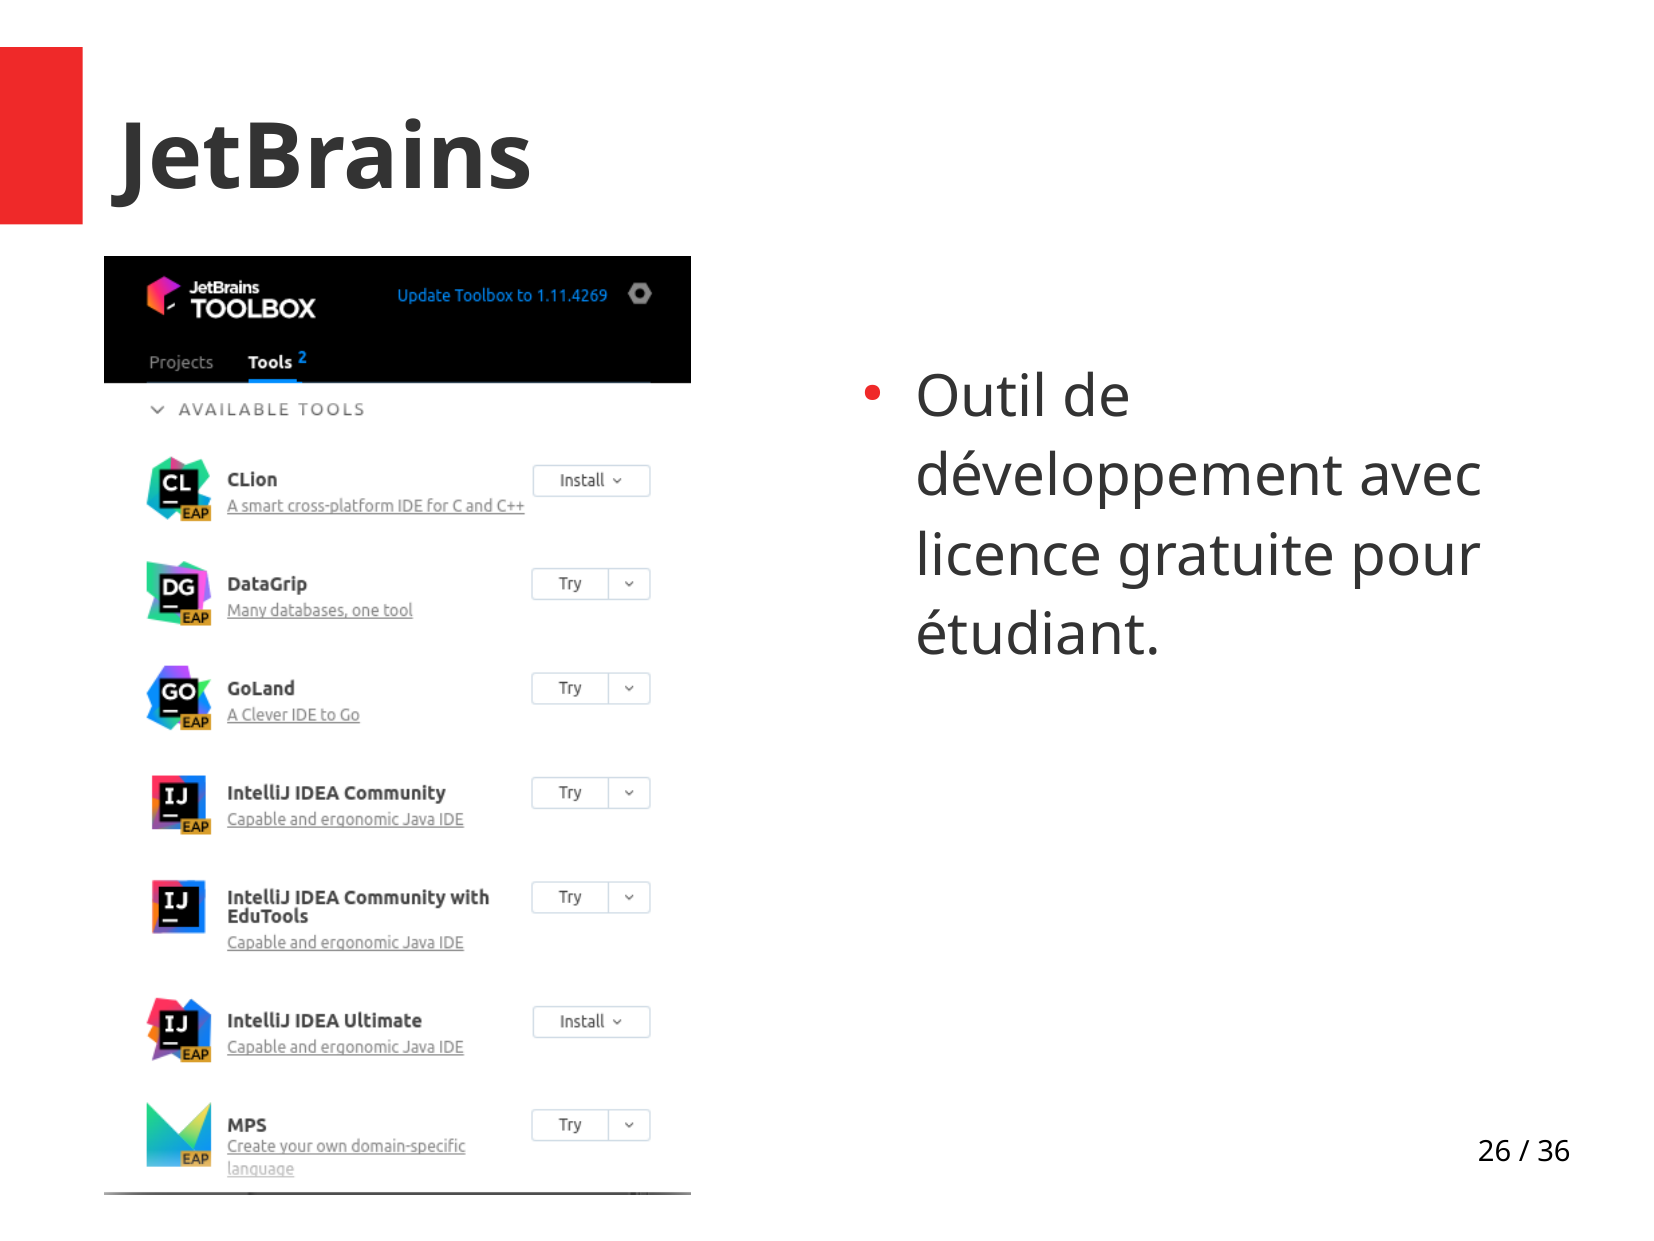

# JetBrains
Outil de développement avec licence gratuite pour étudiant.
26